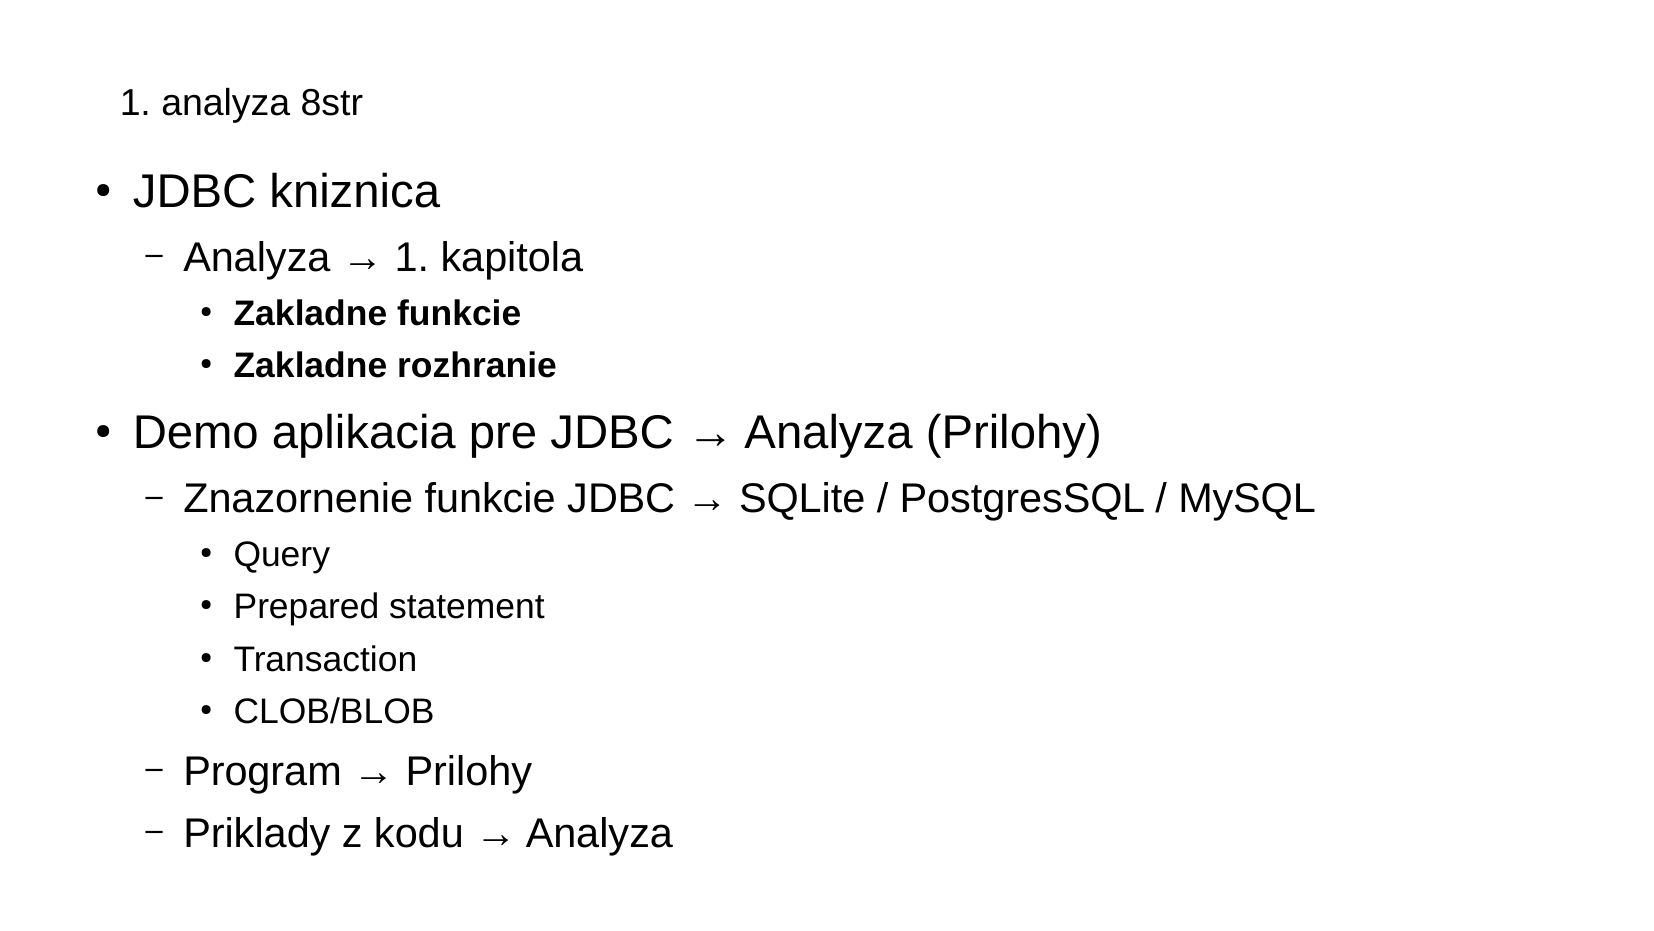

1. analyza 8str
# JDBC kniznica
Analyza → 1. kapitola
Zakladne funkcie
Zakladne rozhranie
Demo aplikacia pre JDBC → Analyza (Prilohy)
Znazornenie funkcie JDBC → SQLite / PostgresSQL / MySQL
Query
Prepared statement
Transaction
CLOB/BLOB
Program → Prilohy
Priklady z kodu → Analyza